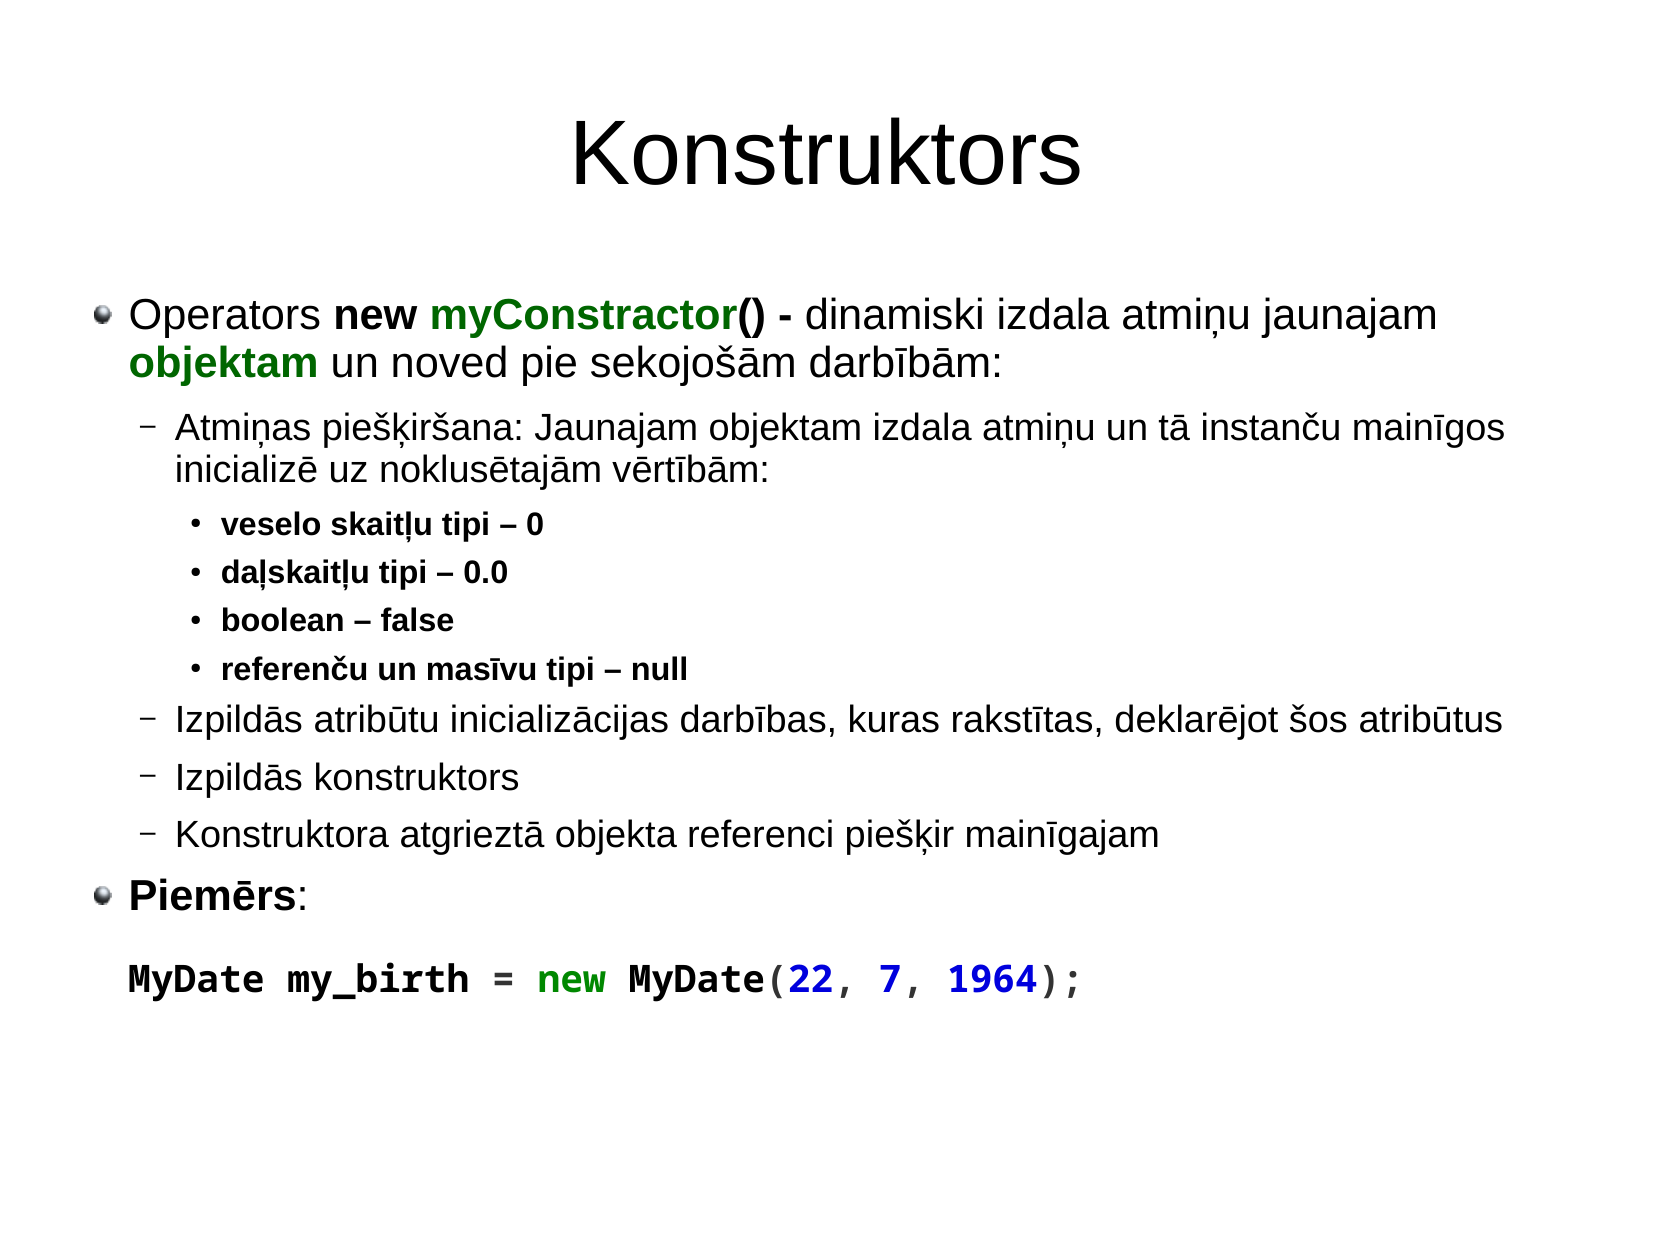

# Konstruktors
Operators new myConstractor() - dinamiski izdala atmiņu jaunajam objektam un noved pie sekojošām darbībām:
Atmiņas piešķiršana: Jaunajam objektam izdala atmiņu un tā instanču mainīgos inicializē uz noklusētajām vērtībām:
veselo skaitļu tipi – 0
daļskaitļu tipi – 0.0
boolean – false
referenču un masīvu tipi – null
Izpildās atribūtu inicializācijas darbības, kuras rakstītas, deklarējot šos atribūtus
Izpildās konstruktors
Konstruktora atgrieztā objekta referenci piešķir mainīgajam
Piemērs:
 MyDate my_birth = new MyDate(22, 7, 1964);